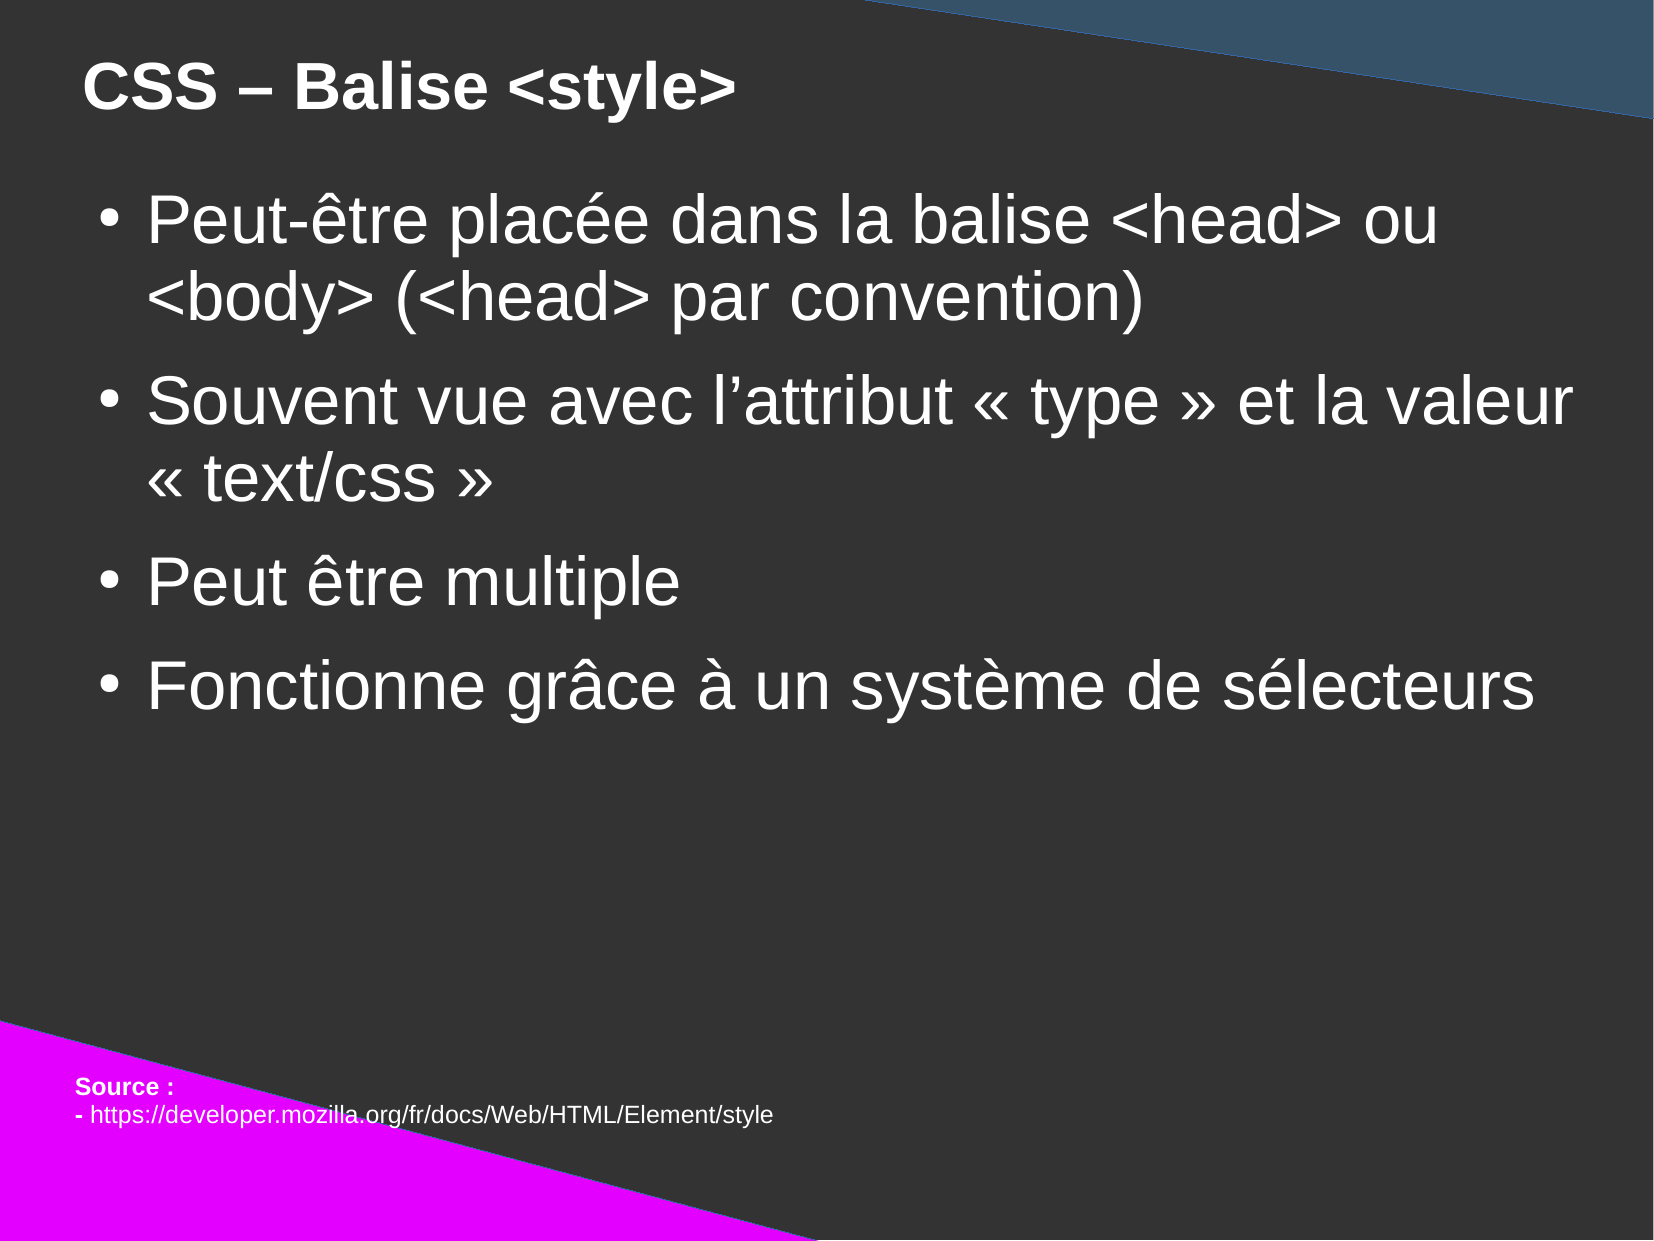

# CSS – Balise <style>
Peut-être placée dans la balise <head> ou <body> (<head> par convention)
Souvent vue avec l’attribut « type » et la valeur « text/css »
Peut être multiple
Fonctionne grâce à un système de sélecteurs
Source :
- https://developer.mozilla.org/fr/docs/Web/HTML/Element/style